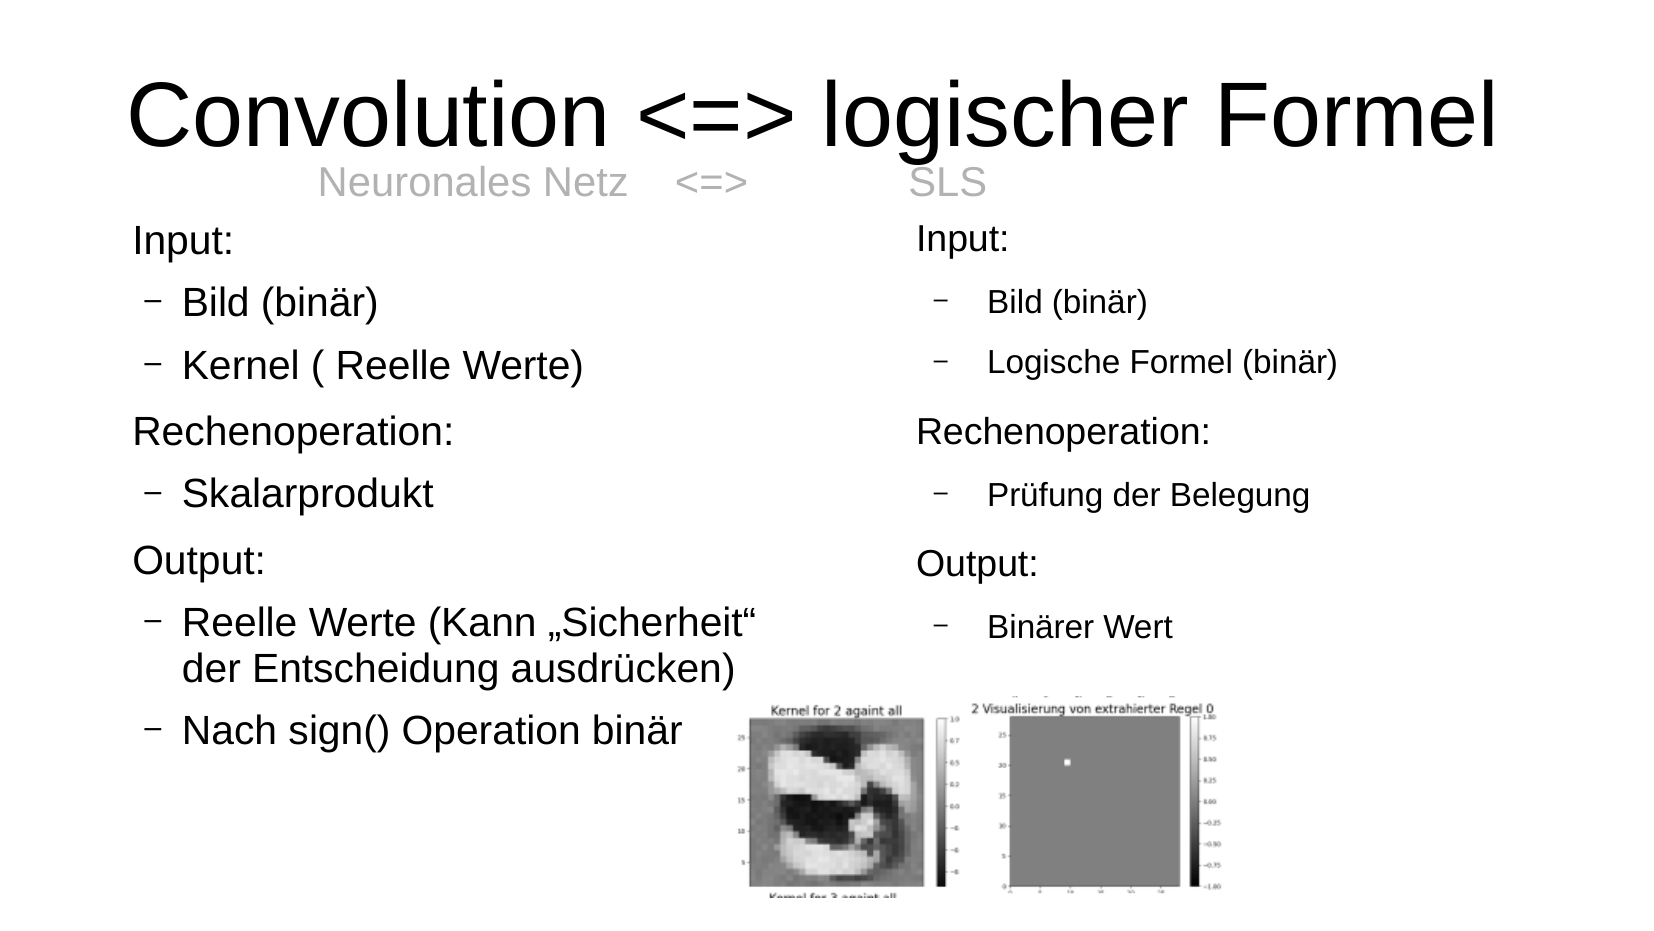

# Convolution <=> logischer Formel
Neuronales Netz <=> 			SLS
Input:
Bild (binär)
Kernel ( Reelle Werte)
Rechenoperation:
Skalarprodukt
Output:
Reelle Werte (Kann „Sicherheit“ der Entscheidung ausdrücken)
Nach sign() Operation binär
Input:
Bild (binär)
Logische Formel (binär)
Rechenoperation:
Prüfung der Belegung
Output:
Binärer Wert